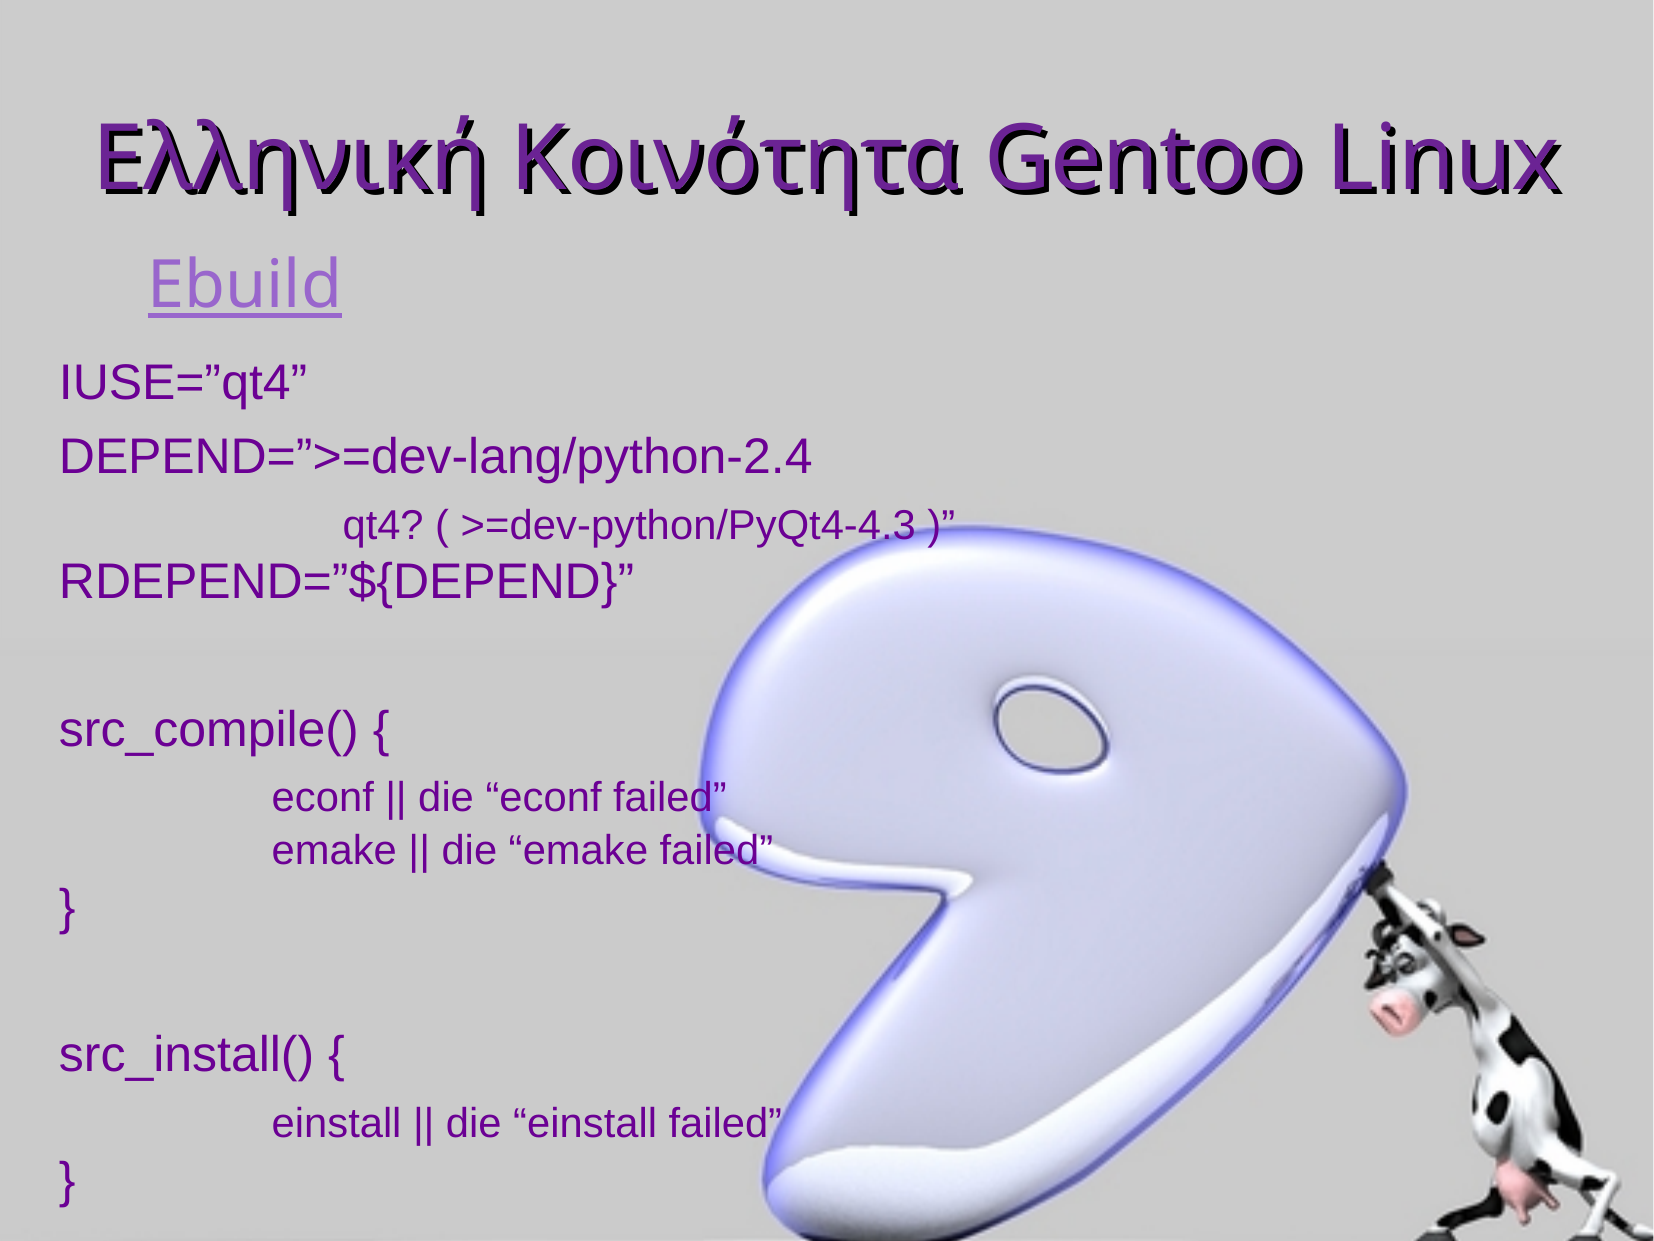

# Ελληνική Κοινότητα Gentoo Linux
Ebuild
IUSE=”qt4”
DEPEND=”>=dev-lang/python-2.4
qt4? ( >=dev-python/PyQt4-4.3 )”
RDEPEND=”${DEPEND}”
src_compile() {
econf || die “econf failed”
emake || die “emake failed”
}
src_install() {
einstall || die “einstall failed”
}
#